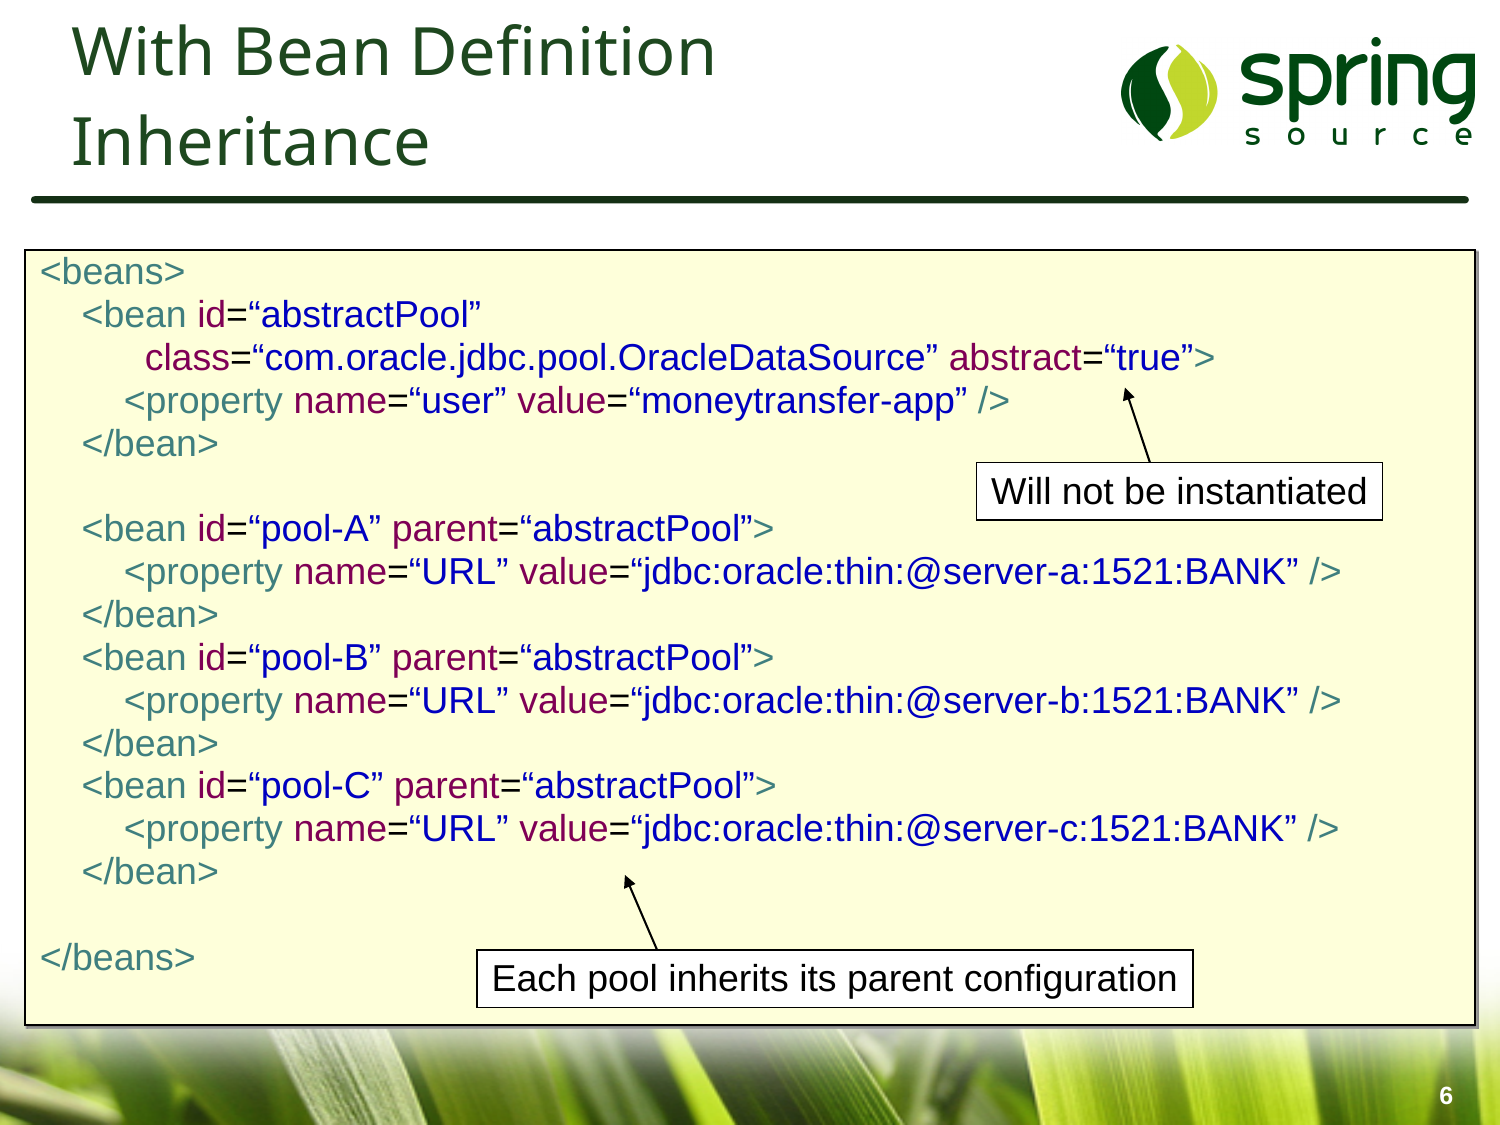

# With Bean Definition Inheritance
<beans>
 <bean id=“abstractPool”
 class=“com.oracle.jdbc.pool.OracleDataSource” abstract=“true”>
 <property name=“user” value=“moneytransfer-app” />
 </bean>
 <bean id=“pool-A” parent=“abstractPool”>
 <property name=“URL” value=“jdbc:oracle:thin:@server-a:1521:BANK” />
 </bean>
 <bean id=“pool-B” parent=“abstractPool”>
 <property name=“URL” value=“jdbc:oracle:thin:@server-b:1521:BANK” />
 </bean>
 <bean id=“pool-C” parent=“abstractPool”>
 <property name=“URL” value=“jdbc:oracle:thin:@server-c:1521:BANK” />
 </bean>
</beans>
Will not be instantiated
Each pool inherits its parent configuration